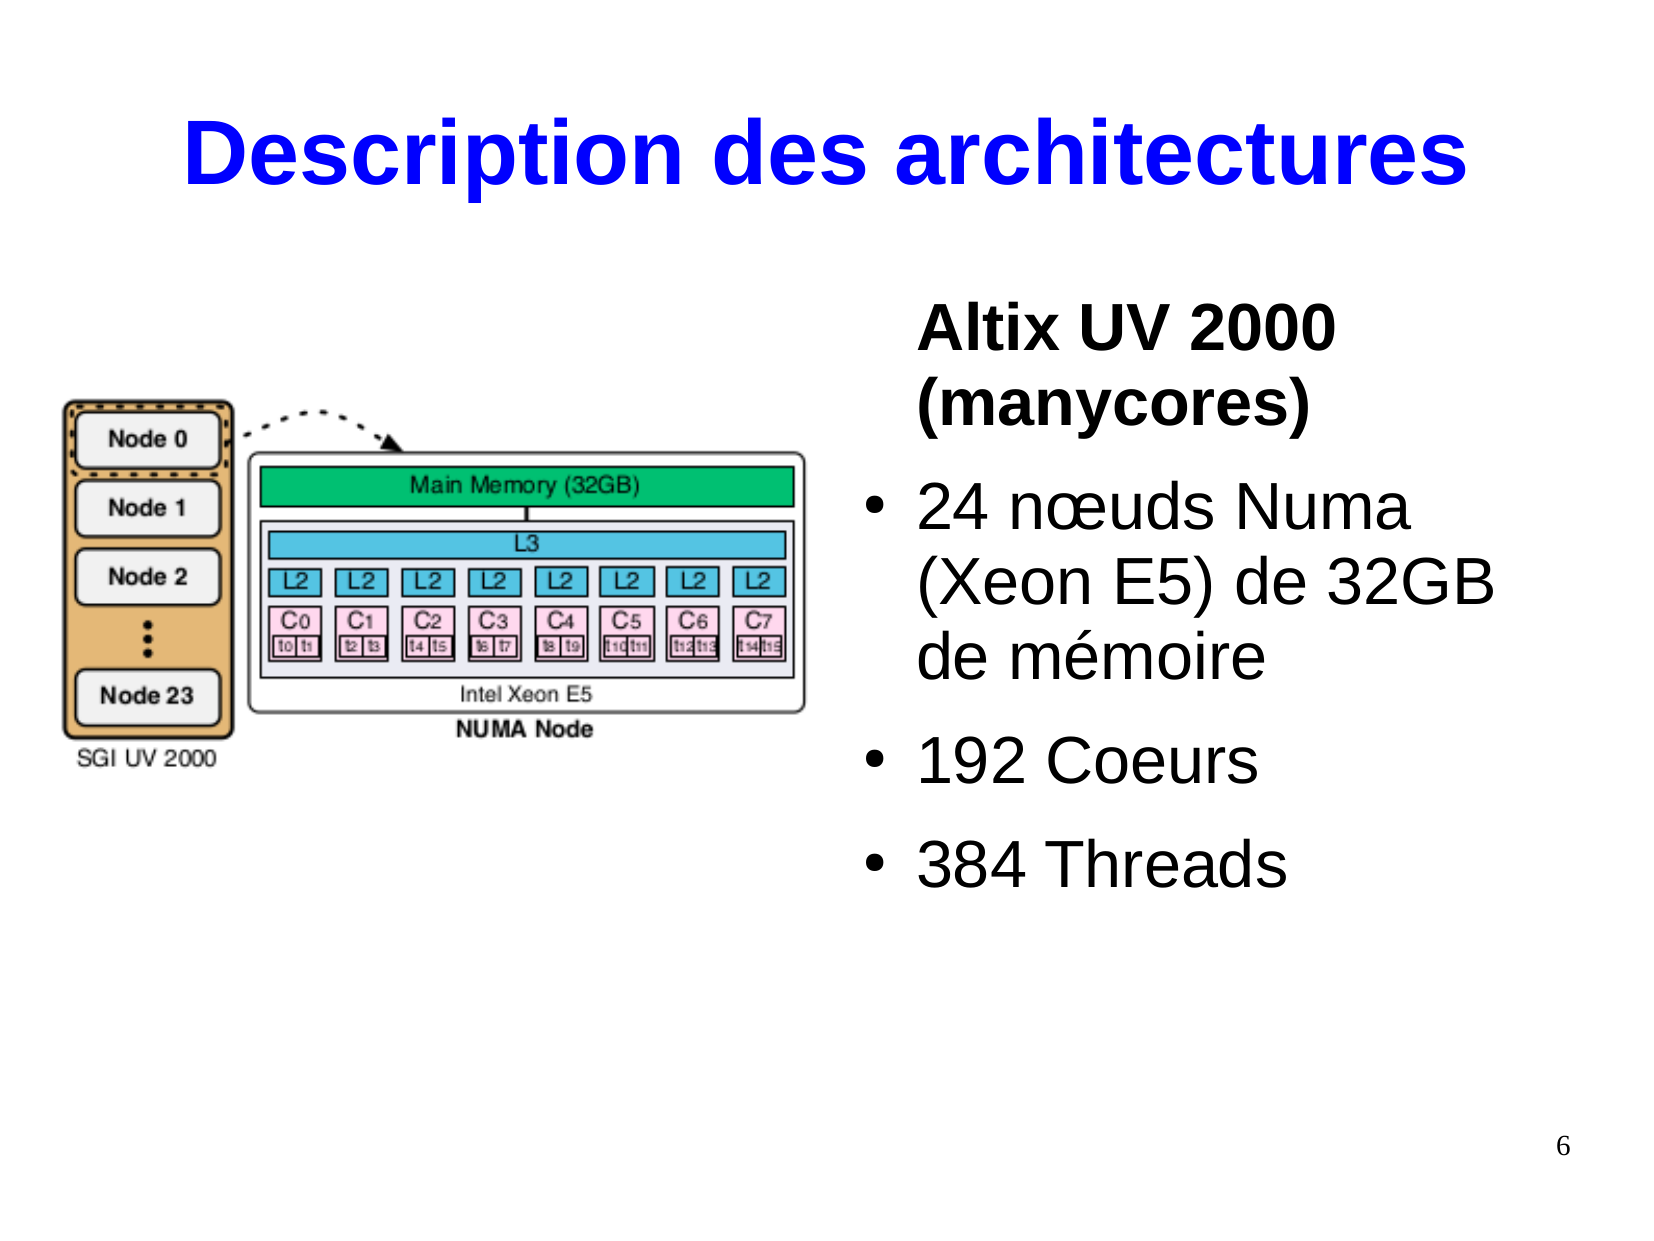

# Description des architectures
Altix UV 2000 (manycores)
24 nœuds Numa (Xeon E5) de 32GB de mémoire
192 Coeurs
384 Threads
6